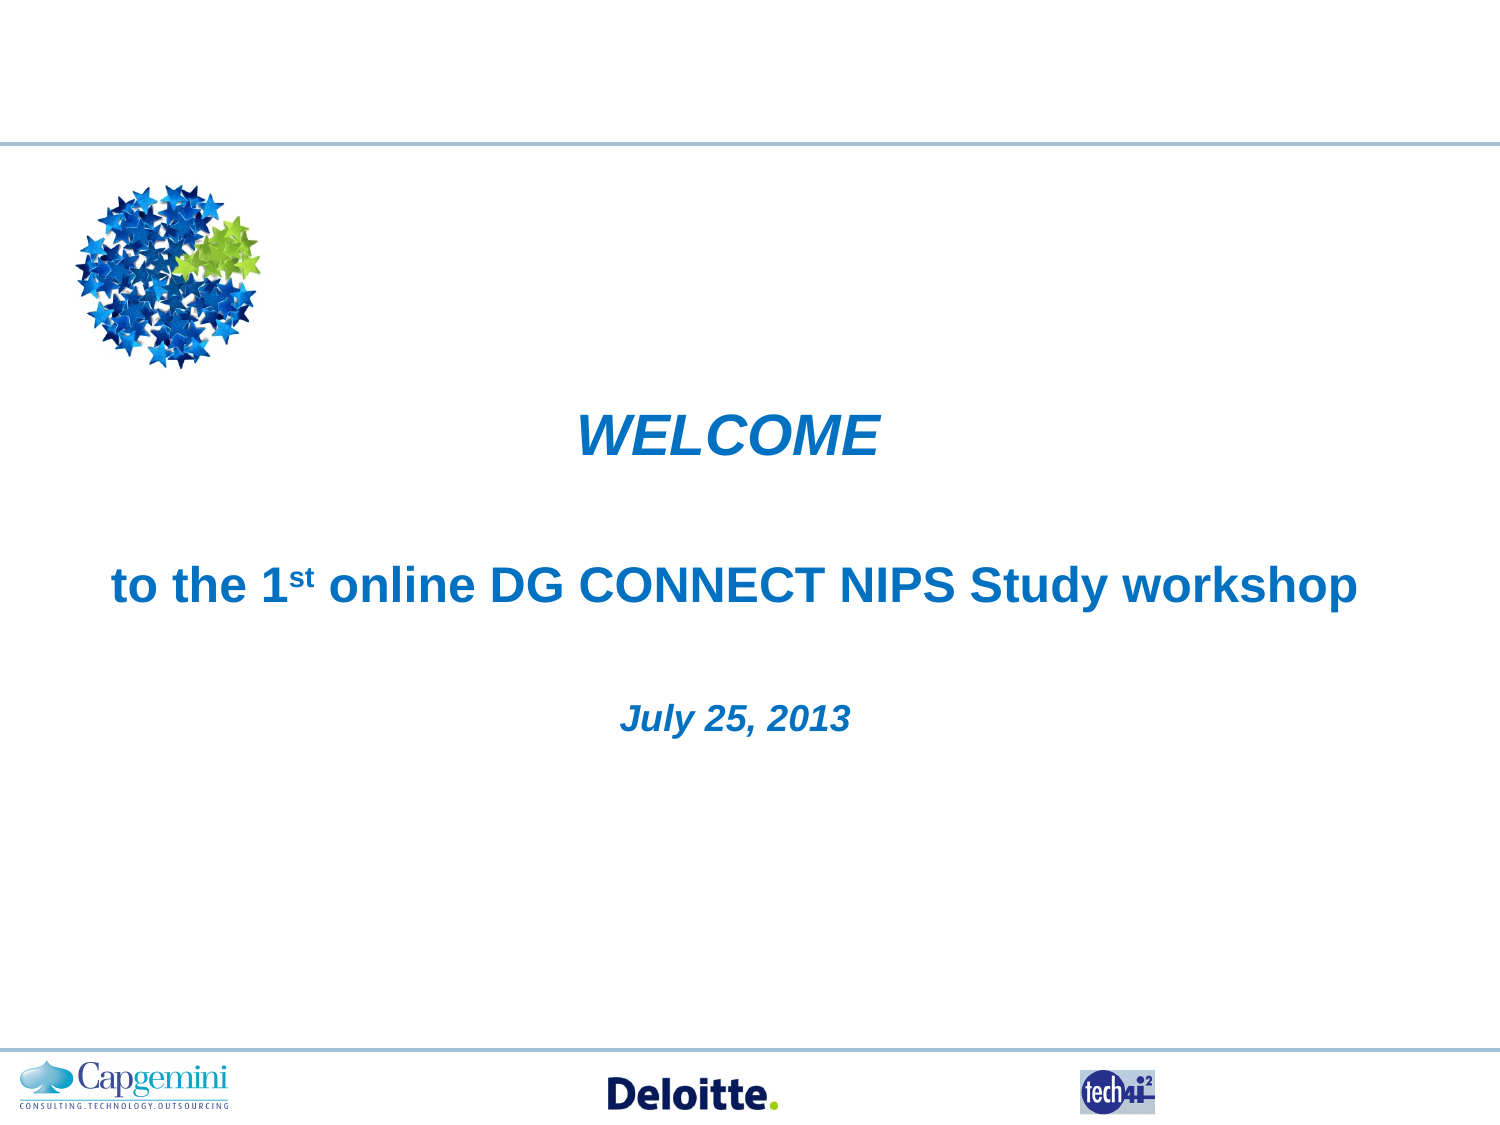

# WELCOME
to the 1st online DG CONNECT NIPS Study workshop
July 25, 2013